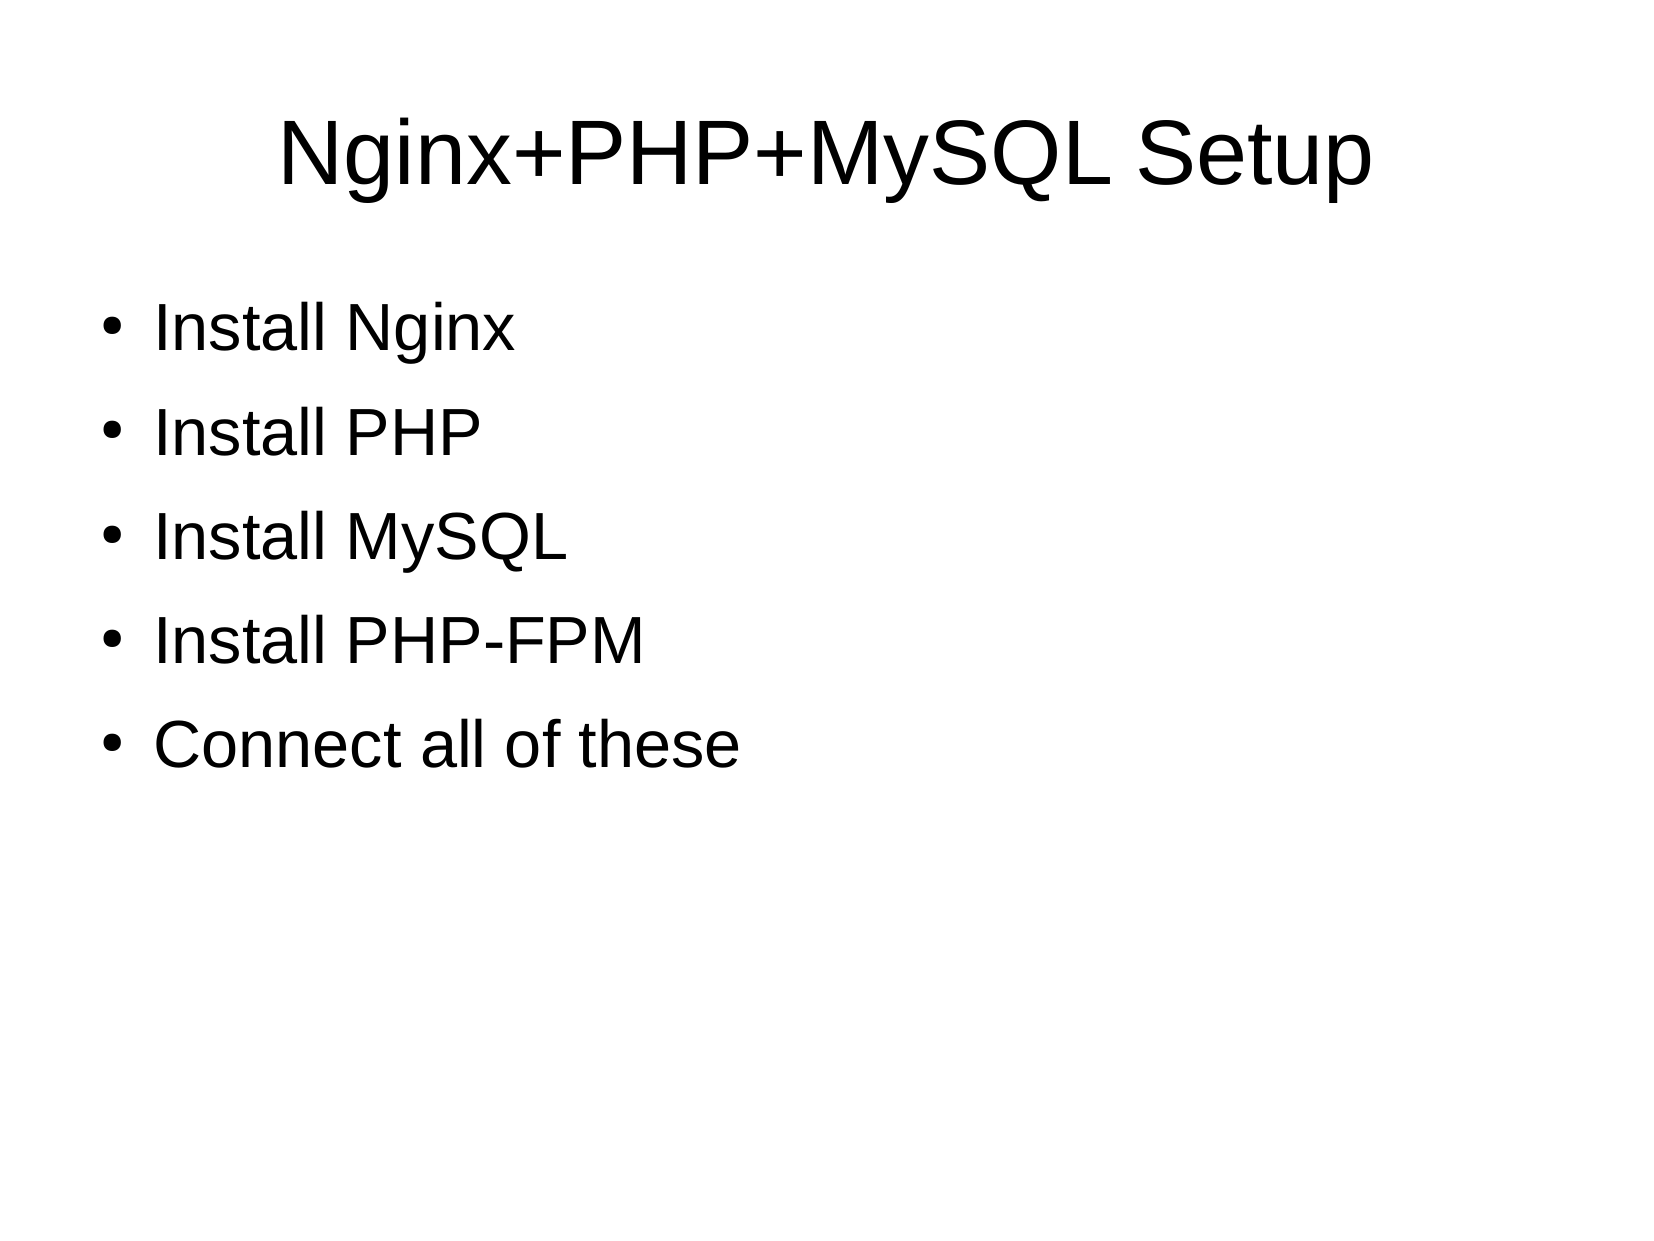

# Nginx+PHP+MySQL Setup
Install Nginx
Install PHP
Install MySQL
Install PHP-FPM
Connect all of these